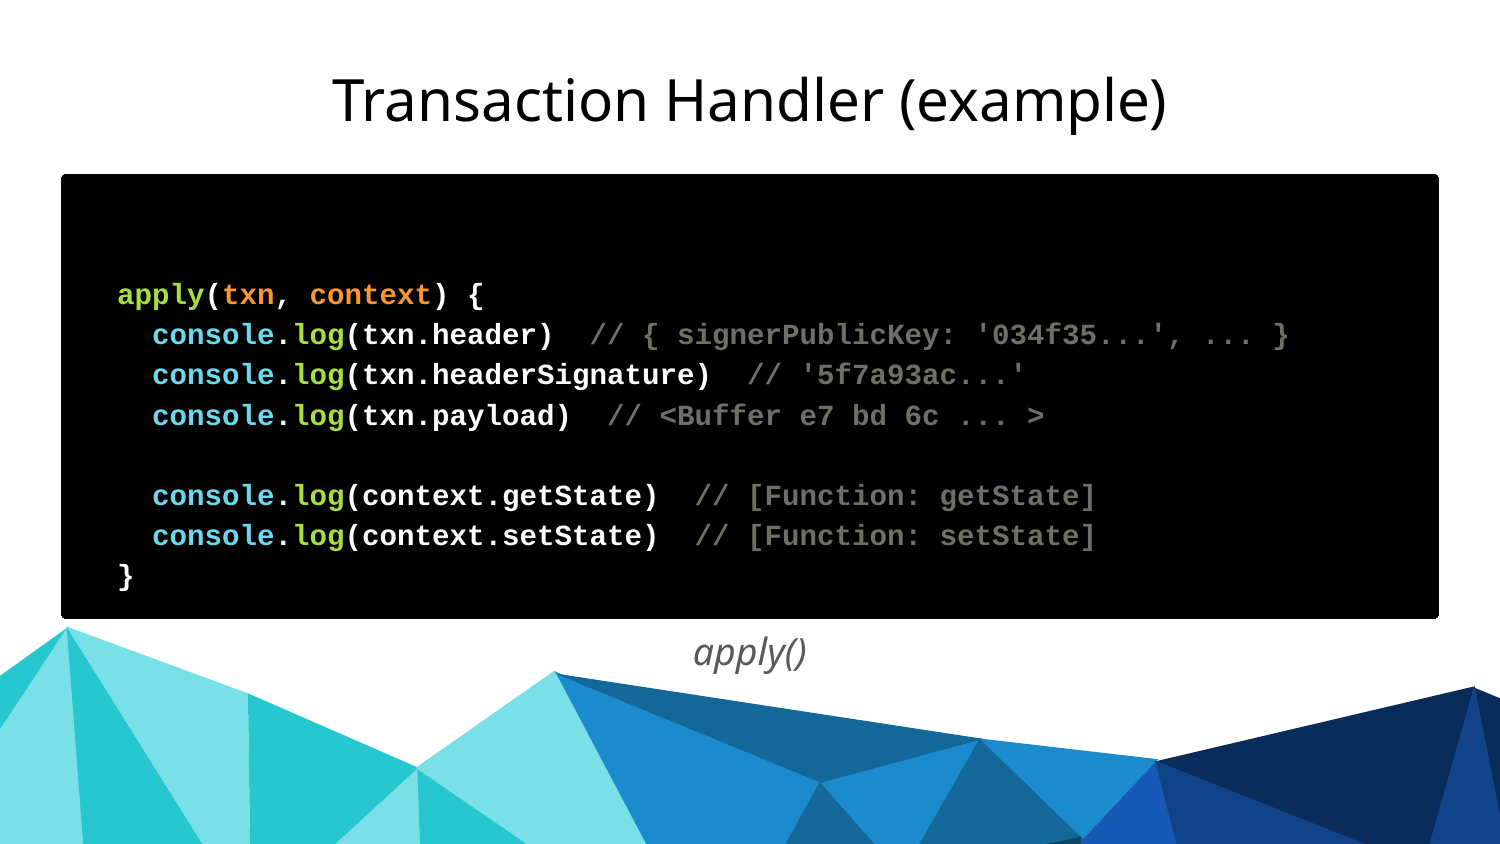

# Transaction Handler (example)
 apply( ) {
 }
 apply(txn ) {
 }
 apply(txn ) {
 console.log(txn.header)
 }
 apply(txn ) {
 console.log(txn.header) // { signerPublicKey: '034f35...', ... }
 }
 apply(txn ) {
 console.log(txn.header) // { signerPublicKey: '034f35...', ... }
 console.log(txn.headerSignature) // '5f7a93ac...'
 }
 apply(txn ) {
 console.log(txn.header) // { signerPublicKey: '034f35...', ... }
 console.log(txn.headerSignature) // '5f7a93ac...'
 console.log(txn.payload) // <Buffer e7 bd 6c ... >
 }
 apply(txn, context) {
 console.log(txn.header) // { signerPublicKey: '034f35...', ... }
 console.log(txn.headerSignature) // '5f7a93ac...'
 console.log(txn.payload) // <Buffer e7 bd 6c ... >
 }
 apply(txn, context) {
 console.log(txn.header) // { signerPublicKey: '034f35...', ... }
 console.log(txn.headerSignature) // '5f7a93ac...'
 console.log(txn.payload) // <Buffer e7 bd 6c ... >
 console.log(context.getState) // [Function: getState]
 }
 apply(txn, context) {
 console.log(txn.header) // { signerPublicKey: '034f35...', ... }
 console.log(txn.headerSignature) // '5f7a93ac...'
 console.log(txn.payload) // <Buffer e7 bd 6c ... >
 console.log(context.getState) // [Function: getState]
 console.log(context.setState) // [Function: setState]
 }
apply()